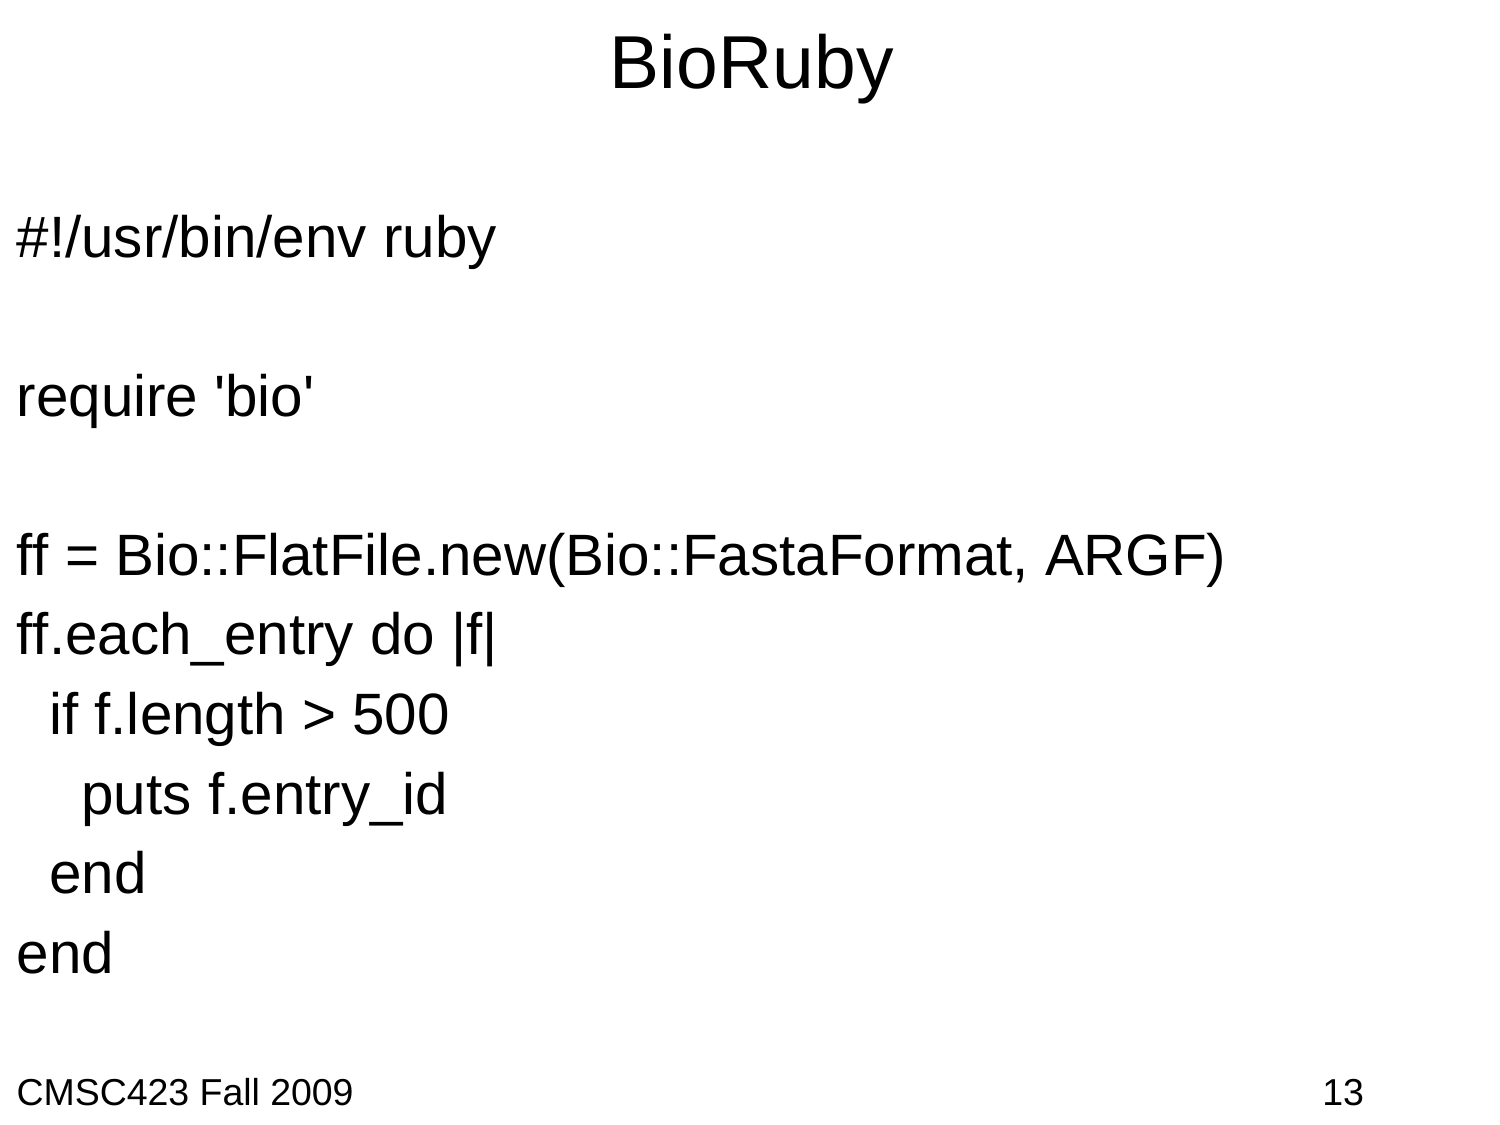

# BioRuby
#!/usr/bin/env ruby
require 'bio'
ff = Bio::FlatFile.new(Bio::FastaFormat, ARGF)
ff.each_entry do |f|
 if f.length > 500
 puts f.entry_id
 end
end
CMSC423 Fall 2009
13